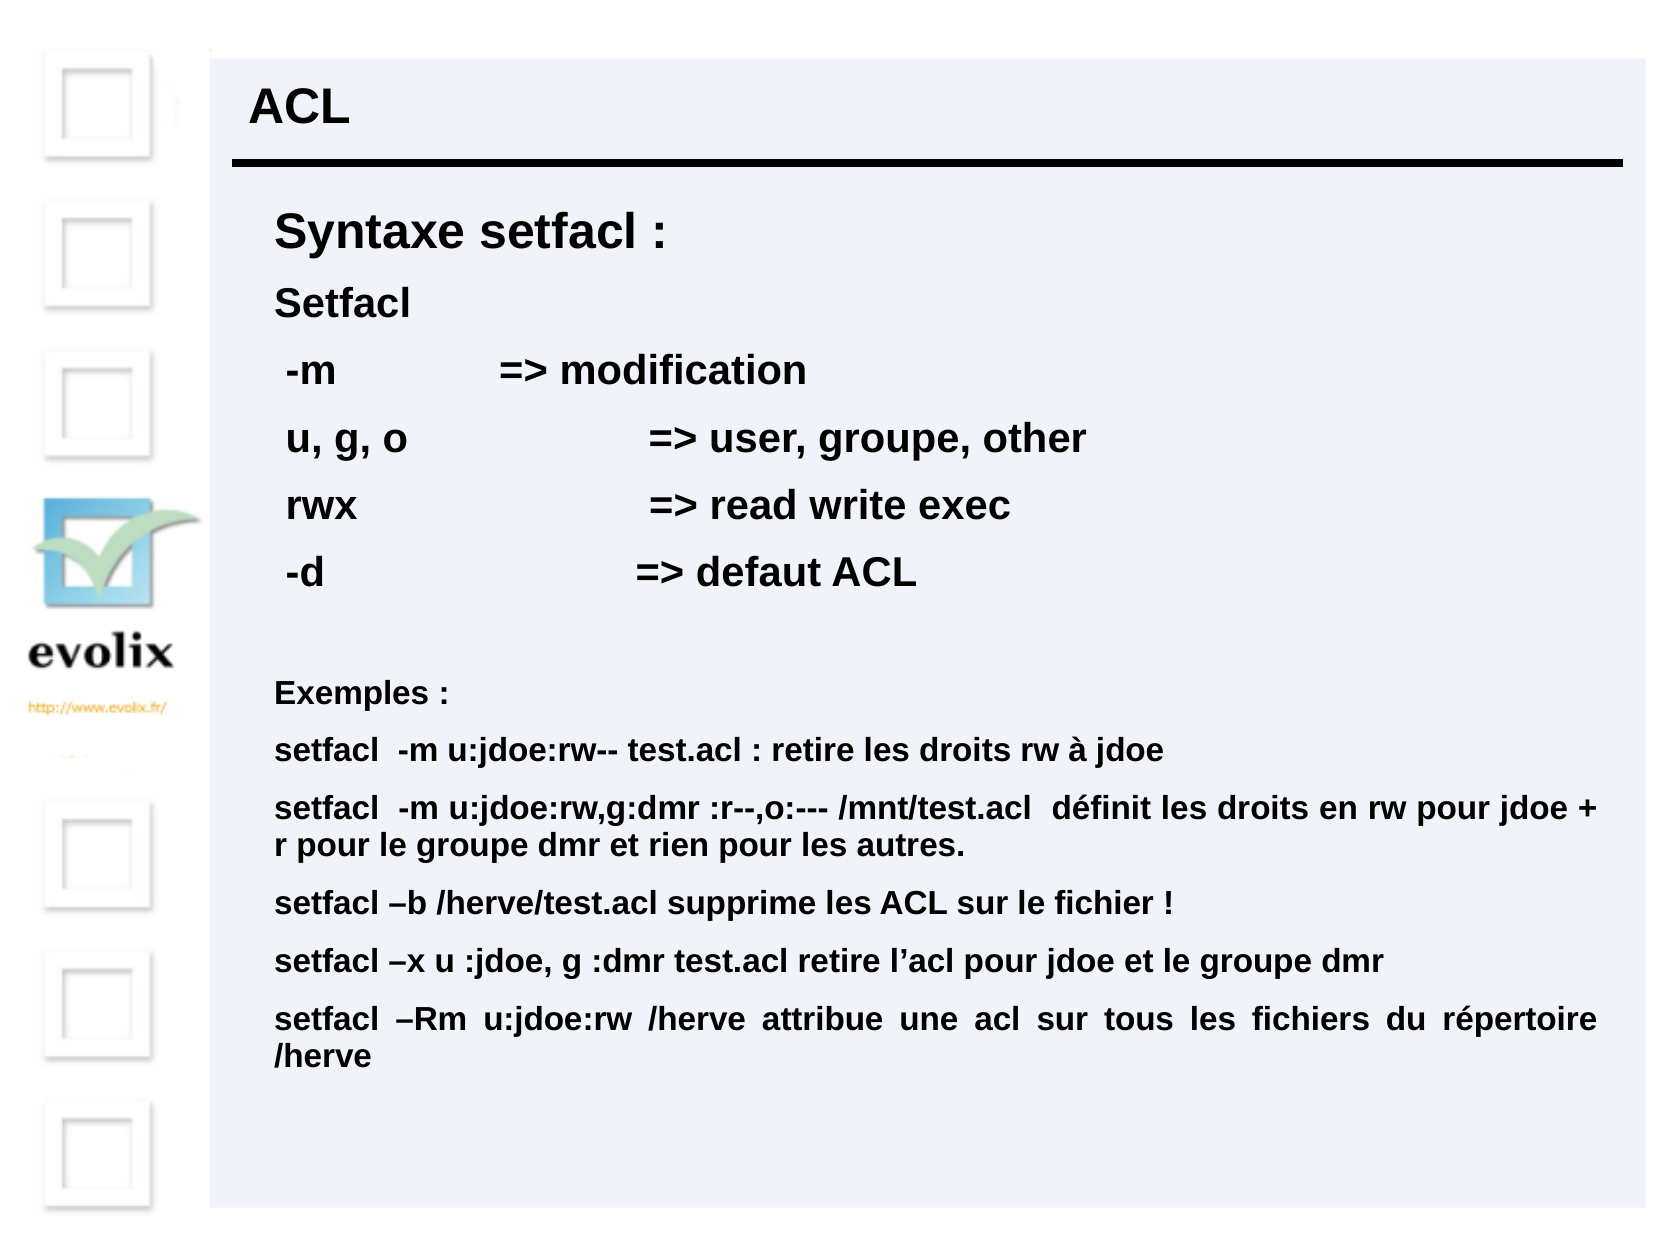

ACL
Syntaxe setfacl :
Setfacl
 -m		=> modification
 u, g, o	 => user, groupe, other
 rwx		=> read write exec
 -d => defaut ACL
Exemples :
setfacl  -m u:jdoe:rw-- test.acl : retire les droits rw à jdoe
setfacl  -m u:jdoe:rw,g:dmr :r--,o:--- /mnt/test.acl définit les droits en rw pour jdoe + r pour le groupe dmr et rien pour les autres.
setfacl –b /herve/test.acl supprime les ACL sur le fichier !
setfacl –x u :jdoe, g :dmr test.acl retire l’acl pour jdoe et le groupe dmr
setfacl –Rm u:jdoe:rw /herve attribue une acl sur tous les fichiers du répertoire /herve